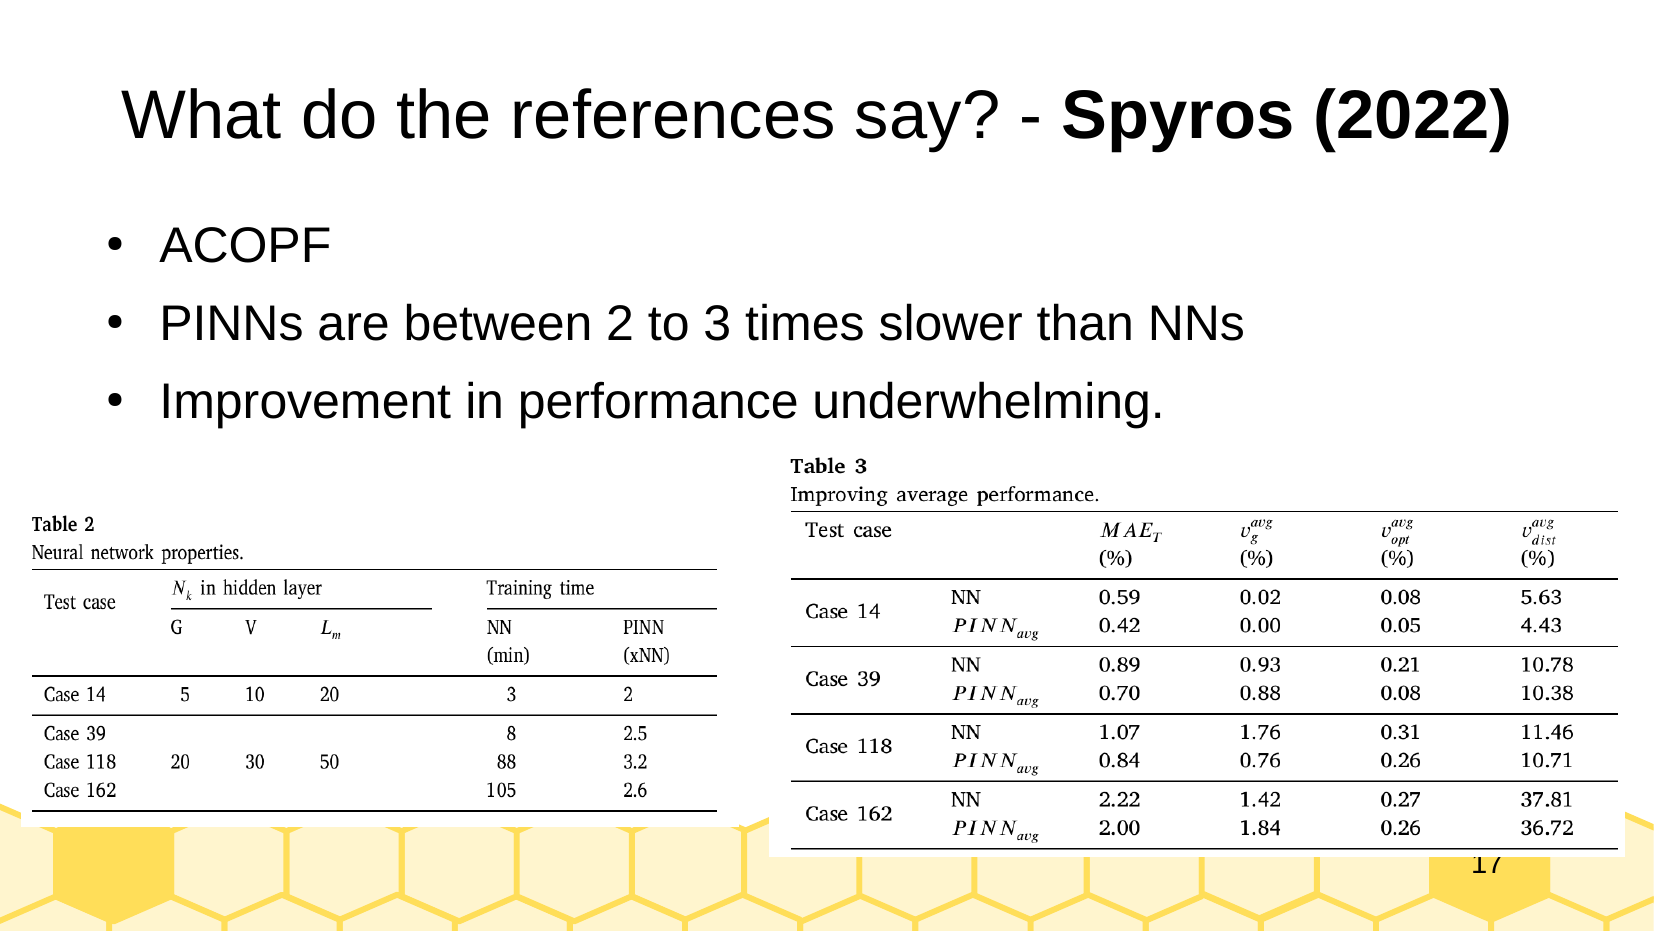

# What do the references say? - Spyros (2022)
ACOPF
PINNs are between 2 to 3 times slower than NNs
Improvement in performance underwhelming.